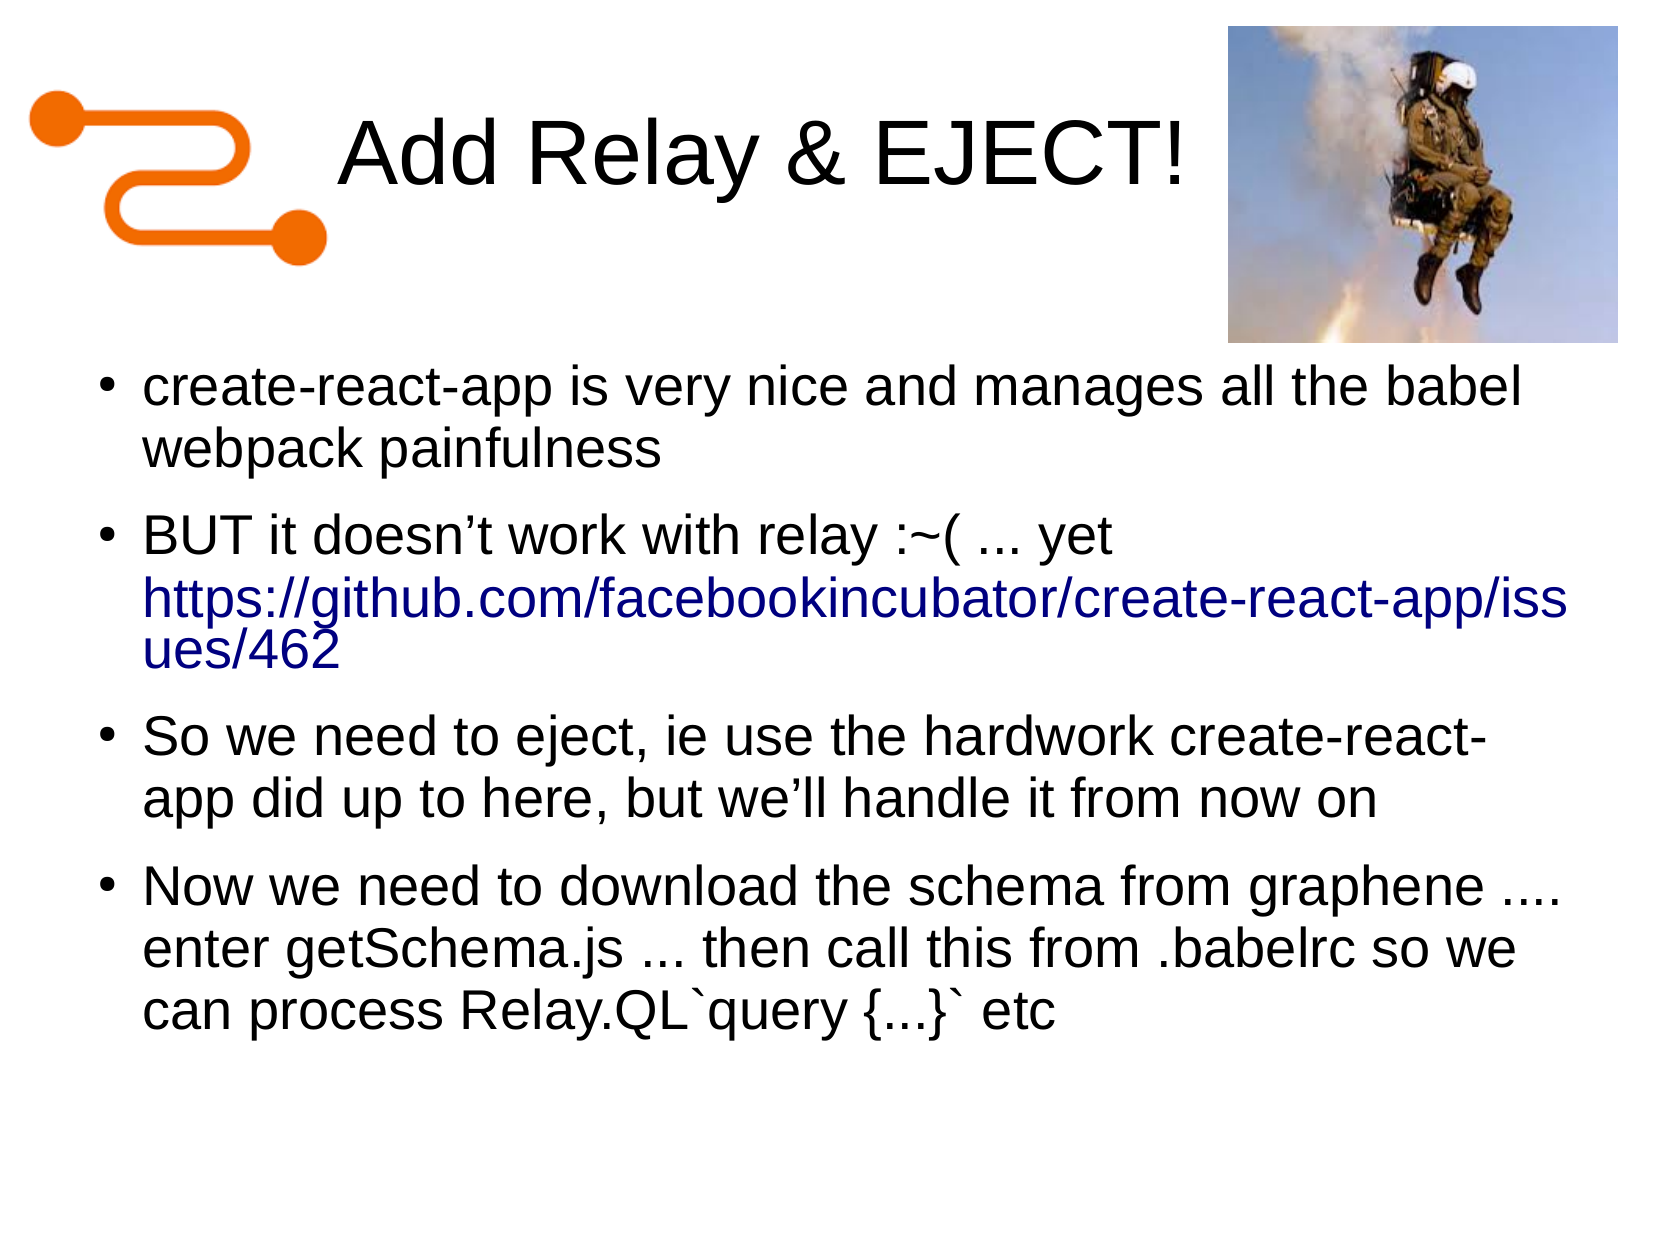

# Add Relay & EJECT!
create-react-app is very nice and manages all the babel webpack painfulness
BUT it doesn’t work with relay :~( ... yet https://github.com/facebookincubator/create-react-app/issues/462
So we need to eject, ie use the hardwork create-react-app did up to here, but we’ll handle it from now on
Now we need to download the schema from graphene .... enter getSchema.js ... then call this from .babelrc so we can process Relay.QL`query {...}` etc